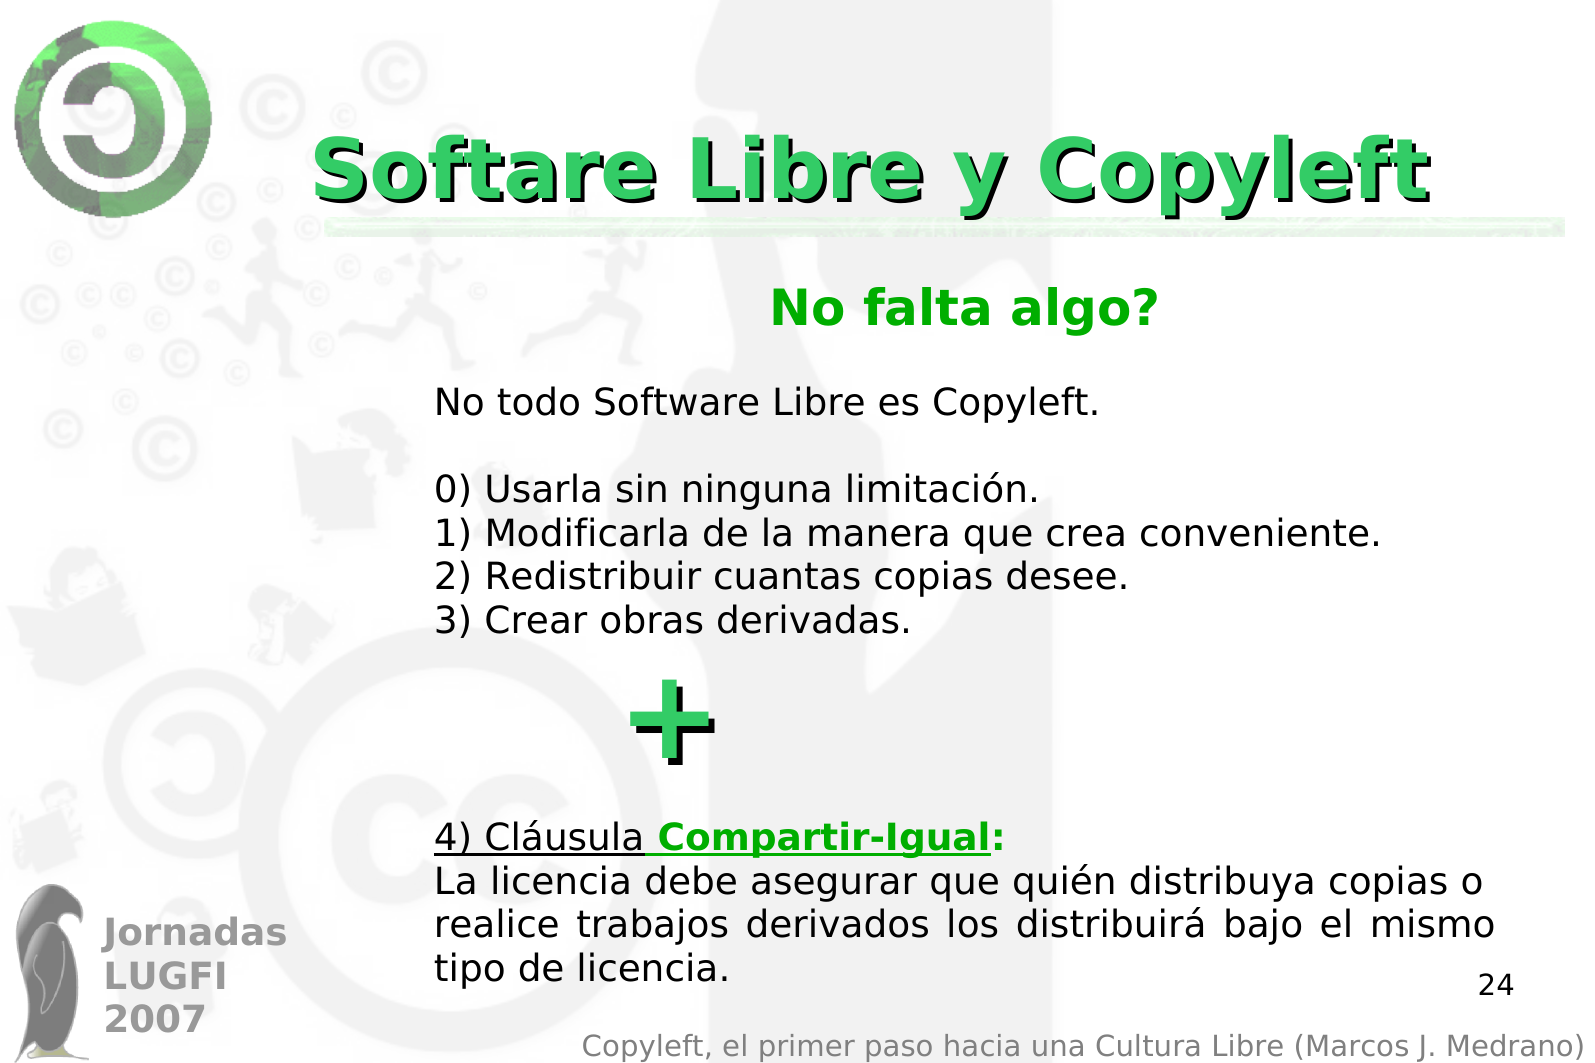

Softare Libre y Copyleft
No falta algo?
No todo Software Libre es Copyleft.
0) Usarla sin ninguna limitación.
1) Modificarla de la manera que crea conveniente.
2) Redistribuir cuantas copias desee.
3) Crear obras derivadas.
4) Cláusula Compartir-Igual:
La licencia debe asegurar que quién distribuya copias o realice trabajos derivados los distribuirá bajo el mismo tipo de licencia.
+
24